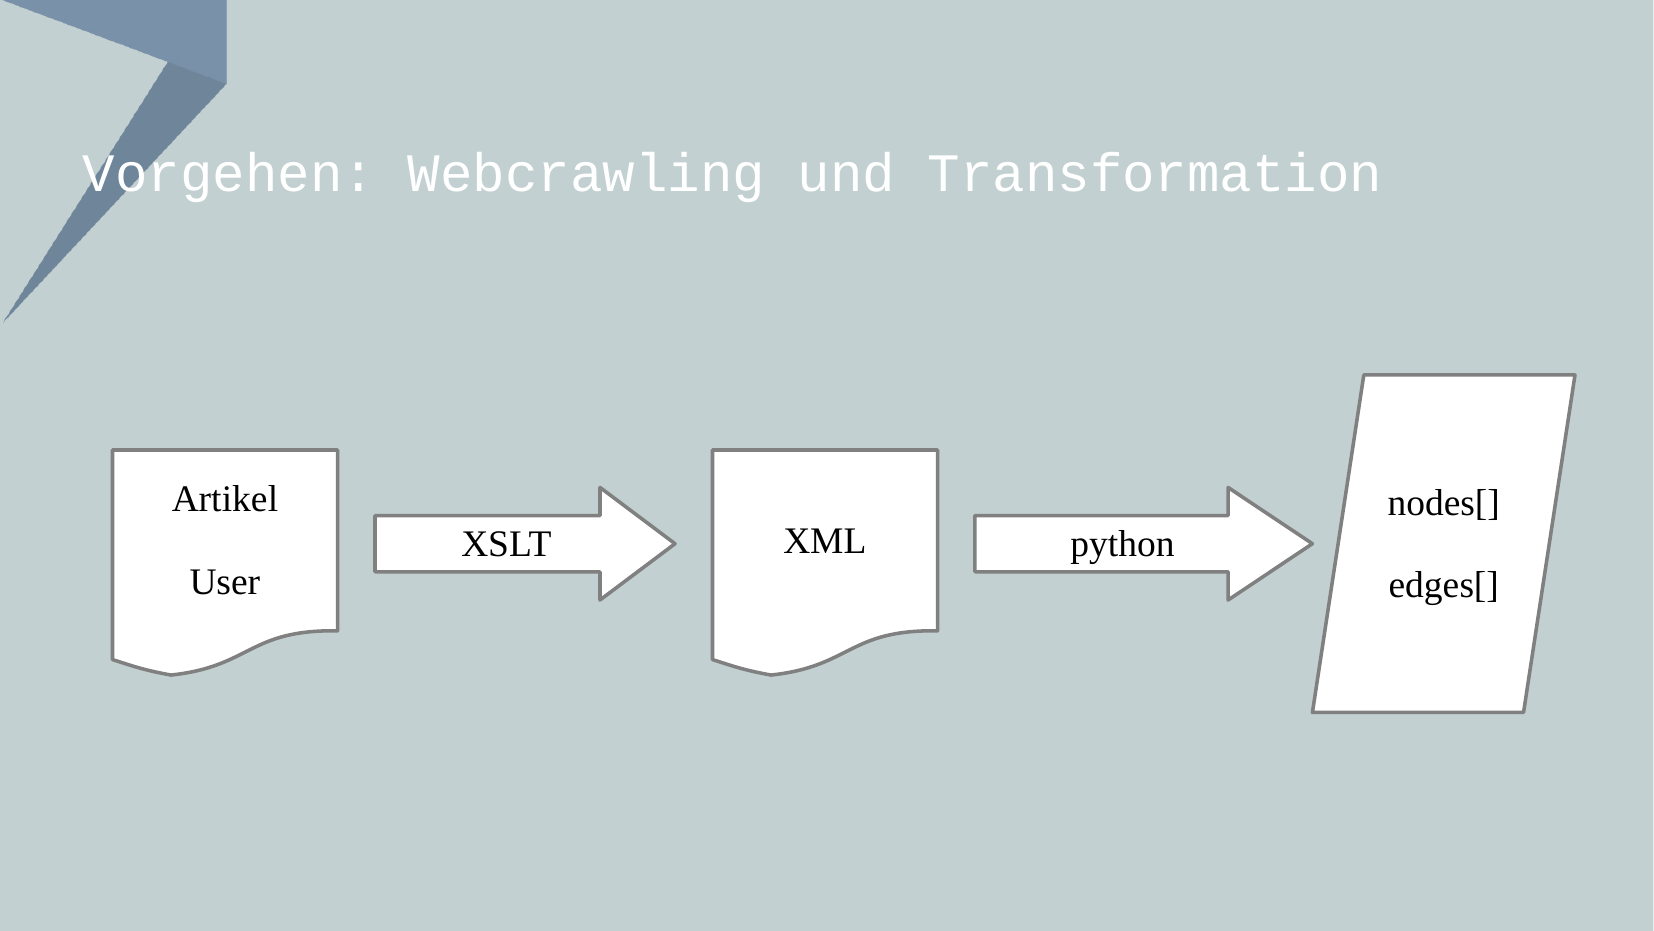

# Vorgehen: Webcrawling und Transformation
nodes[]
edges[]
Artikel
User
XML
XSLT
python